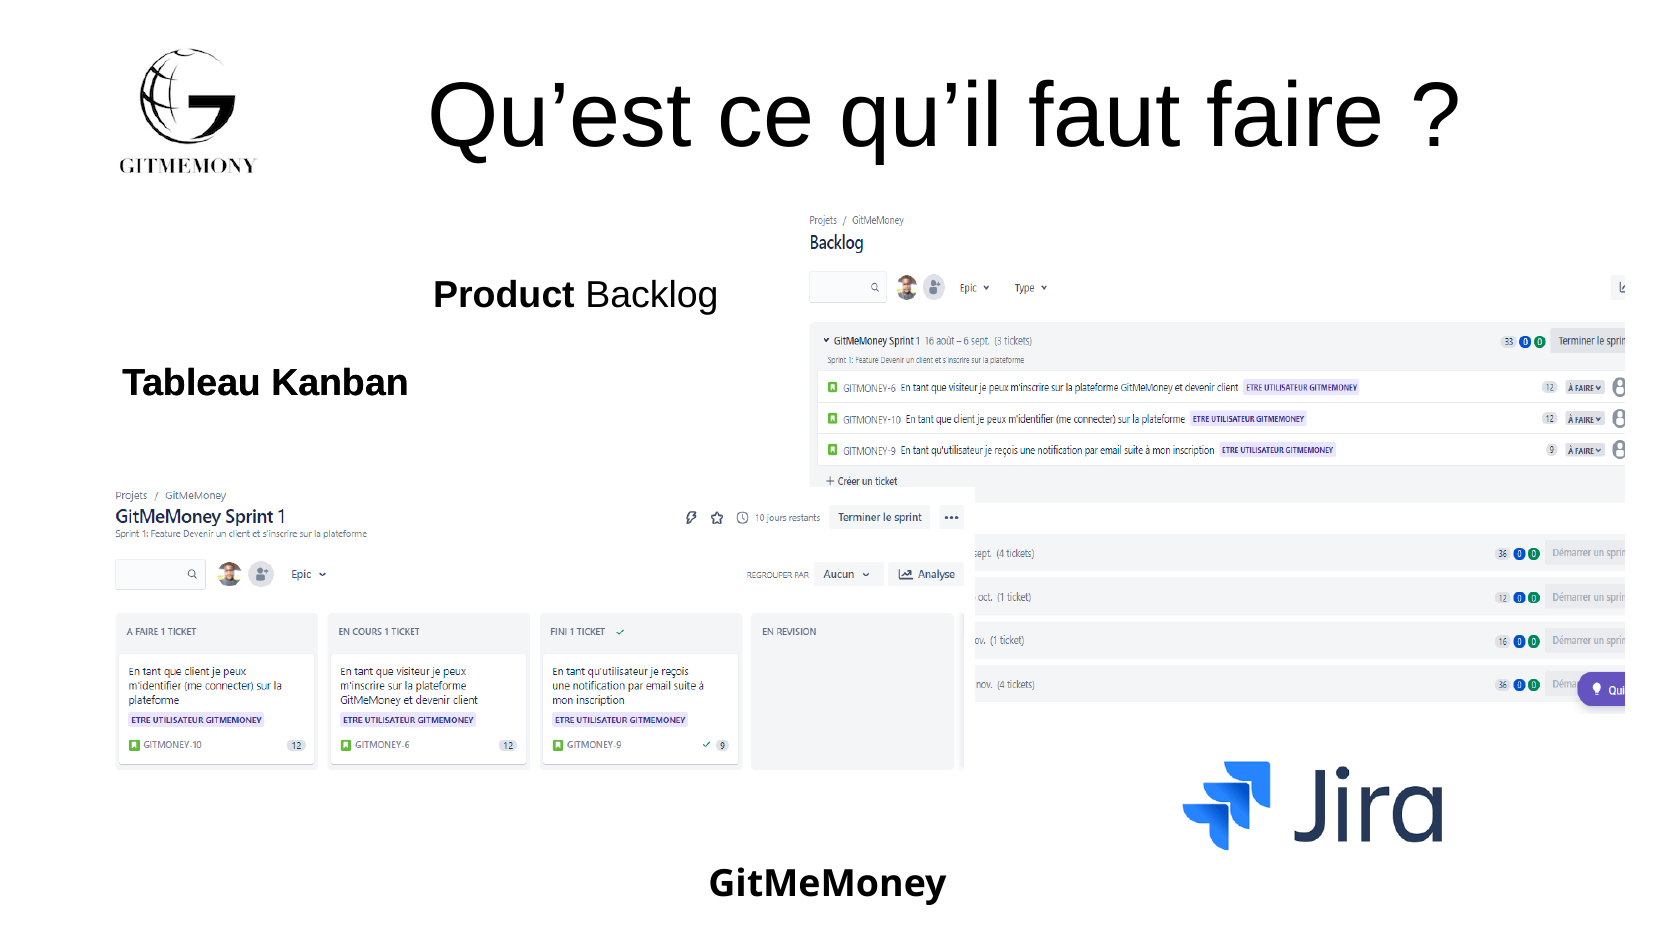

# Qu’est ce qu’il faut faire ?
Product Backlog
Tableau Kanban
Tableau Kanban